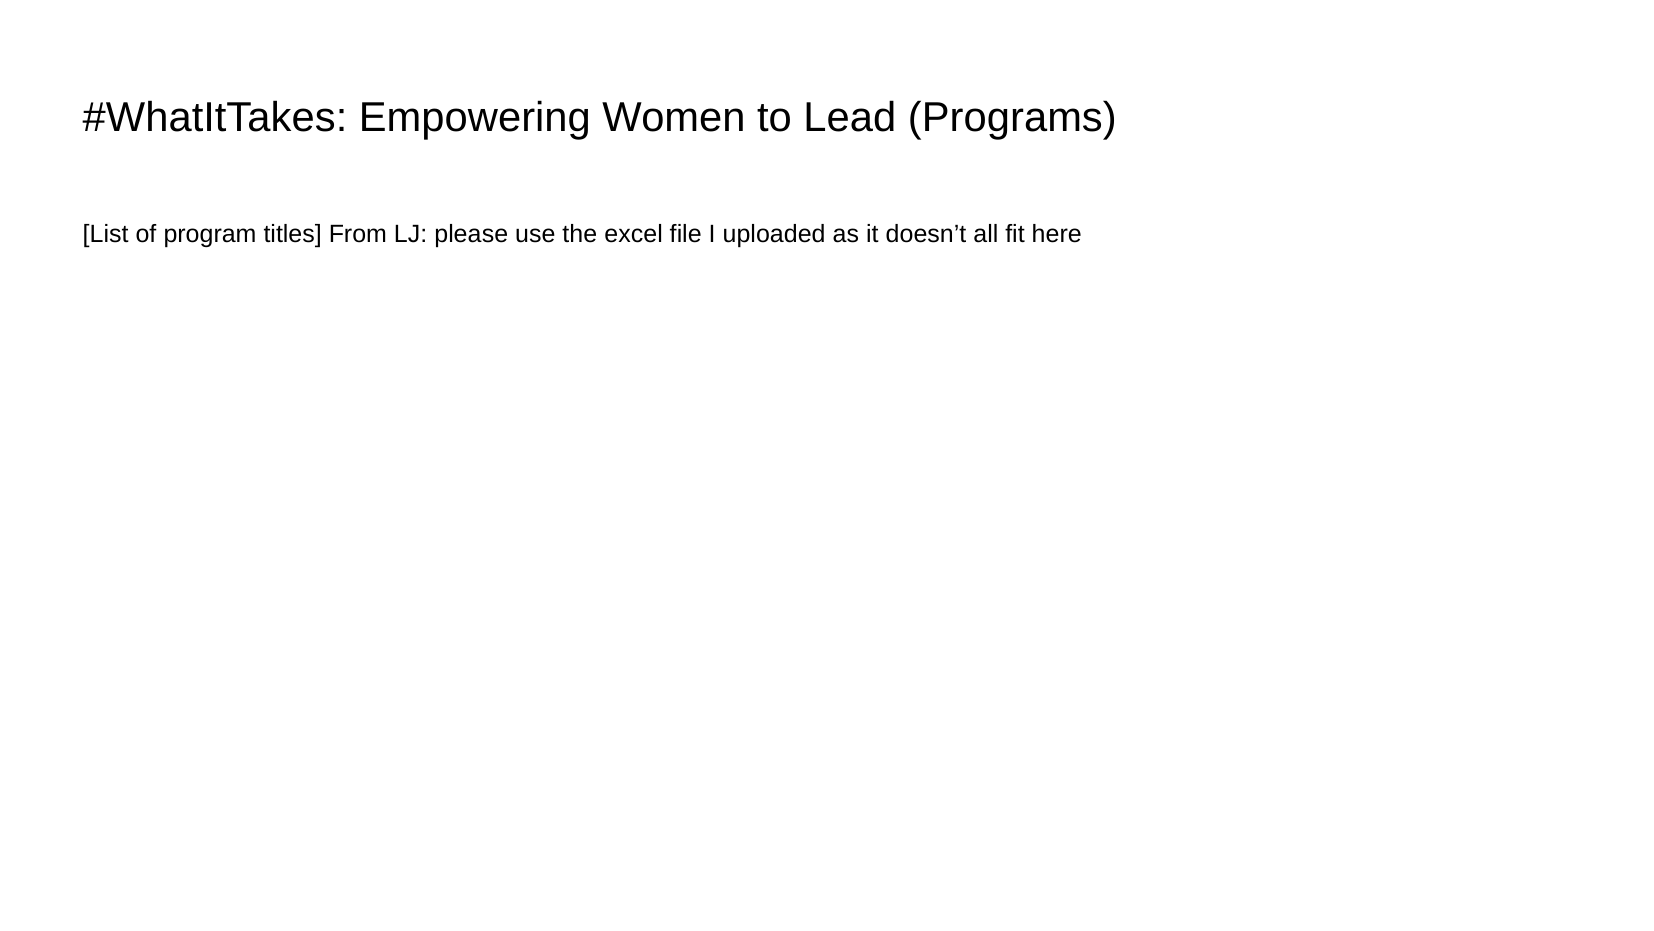

# #WhatItTakes: Empowering Women to Lead (Programs)
[List of program titles] From LJ: please use the excel file I uploaded as it doesn’t all fit here